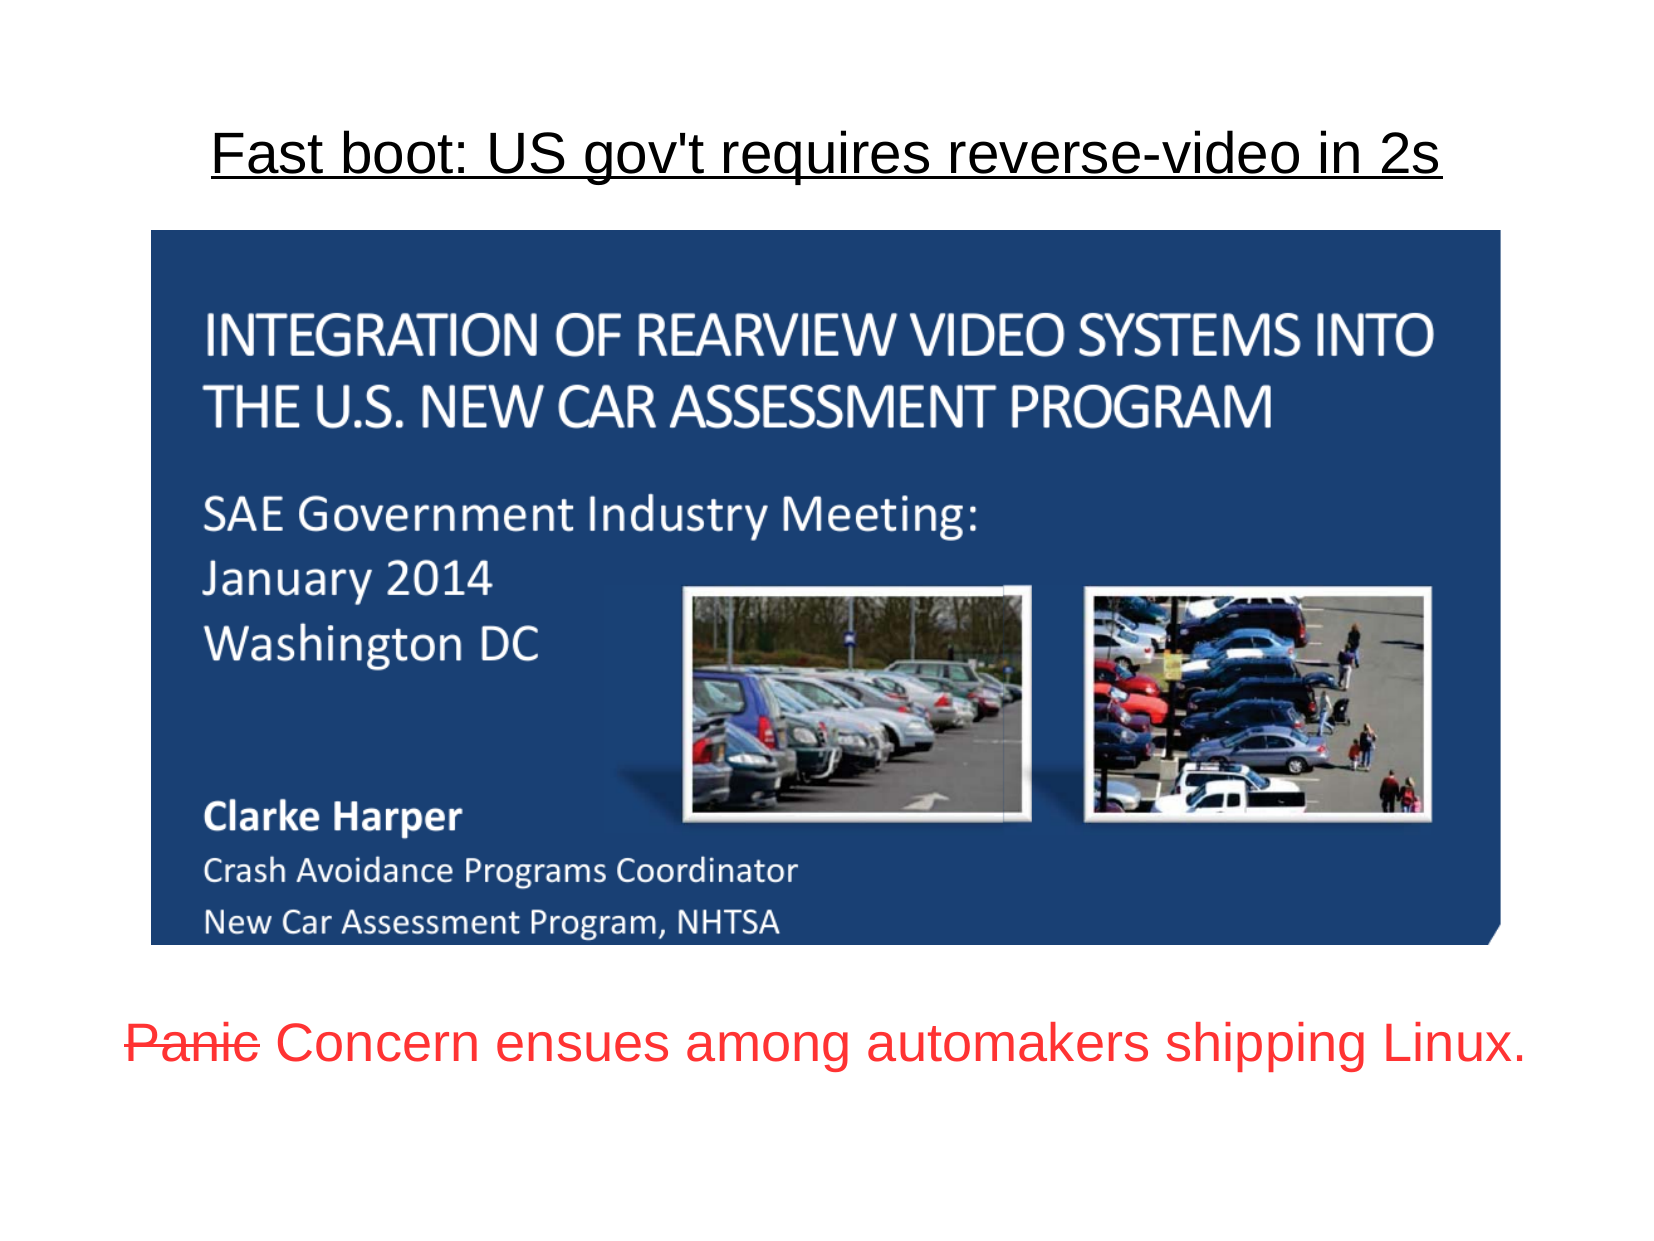

# Fast boot: US gov't requires reverse-video in 2s
Panic Concern ensues among automakers shipping Linux.